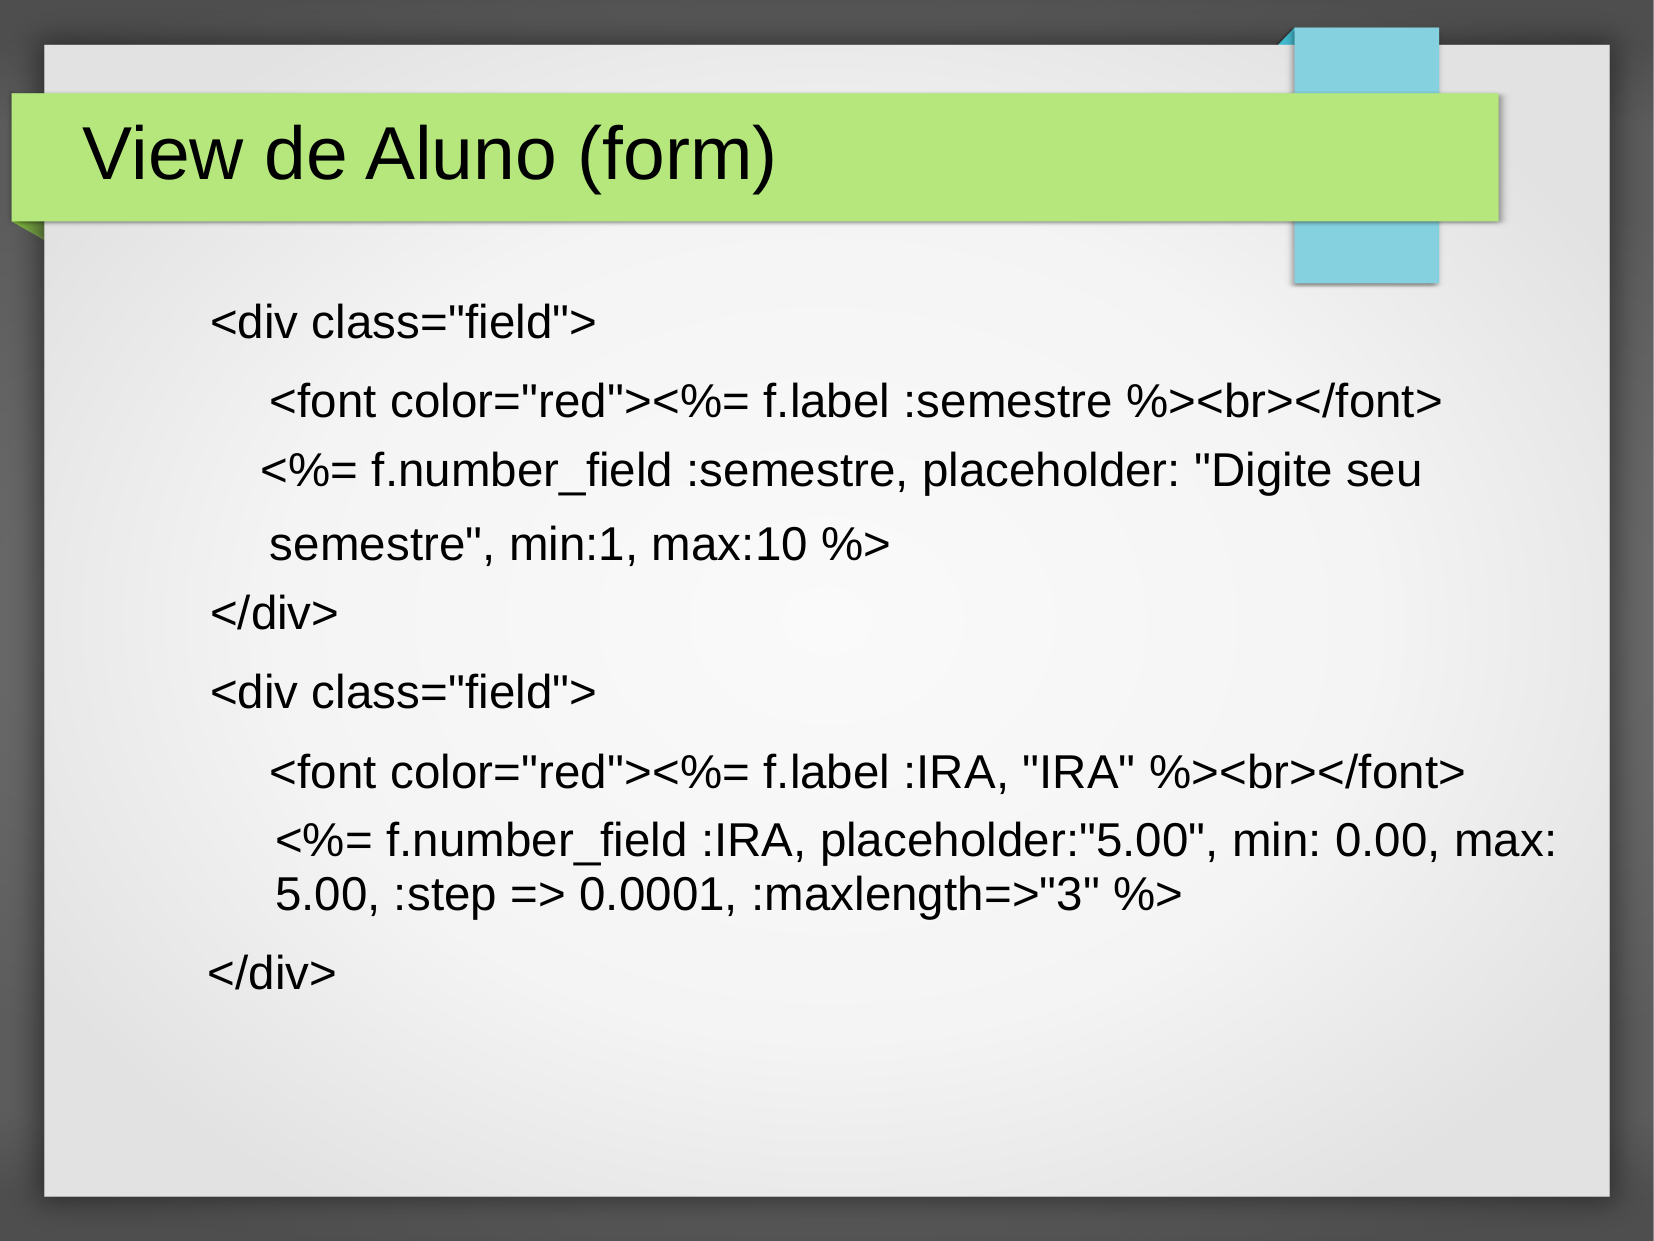

# View de Aluno (form)
	<div class="field">
<font color="red"><%= f.label :semestre %><br></font>
 <%= f.number_field :semestre, placeholder: "Digite seu
semestre", min:1, max:10 %>
 	</div>
 	<div class="field">
<font color="red"><%= f.label :IRA, "IRA" %><br></font>
 		<%= f.number_field :IRA, placeholder:"5.00", min: 0.00, max: 		5.00, :step => 0.0001, :maxlength=>"3" %>
</div>